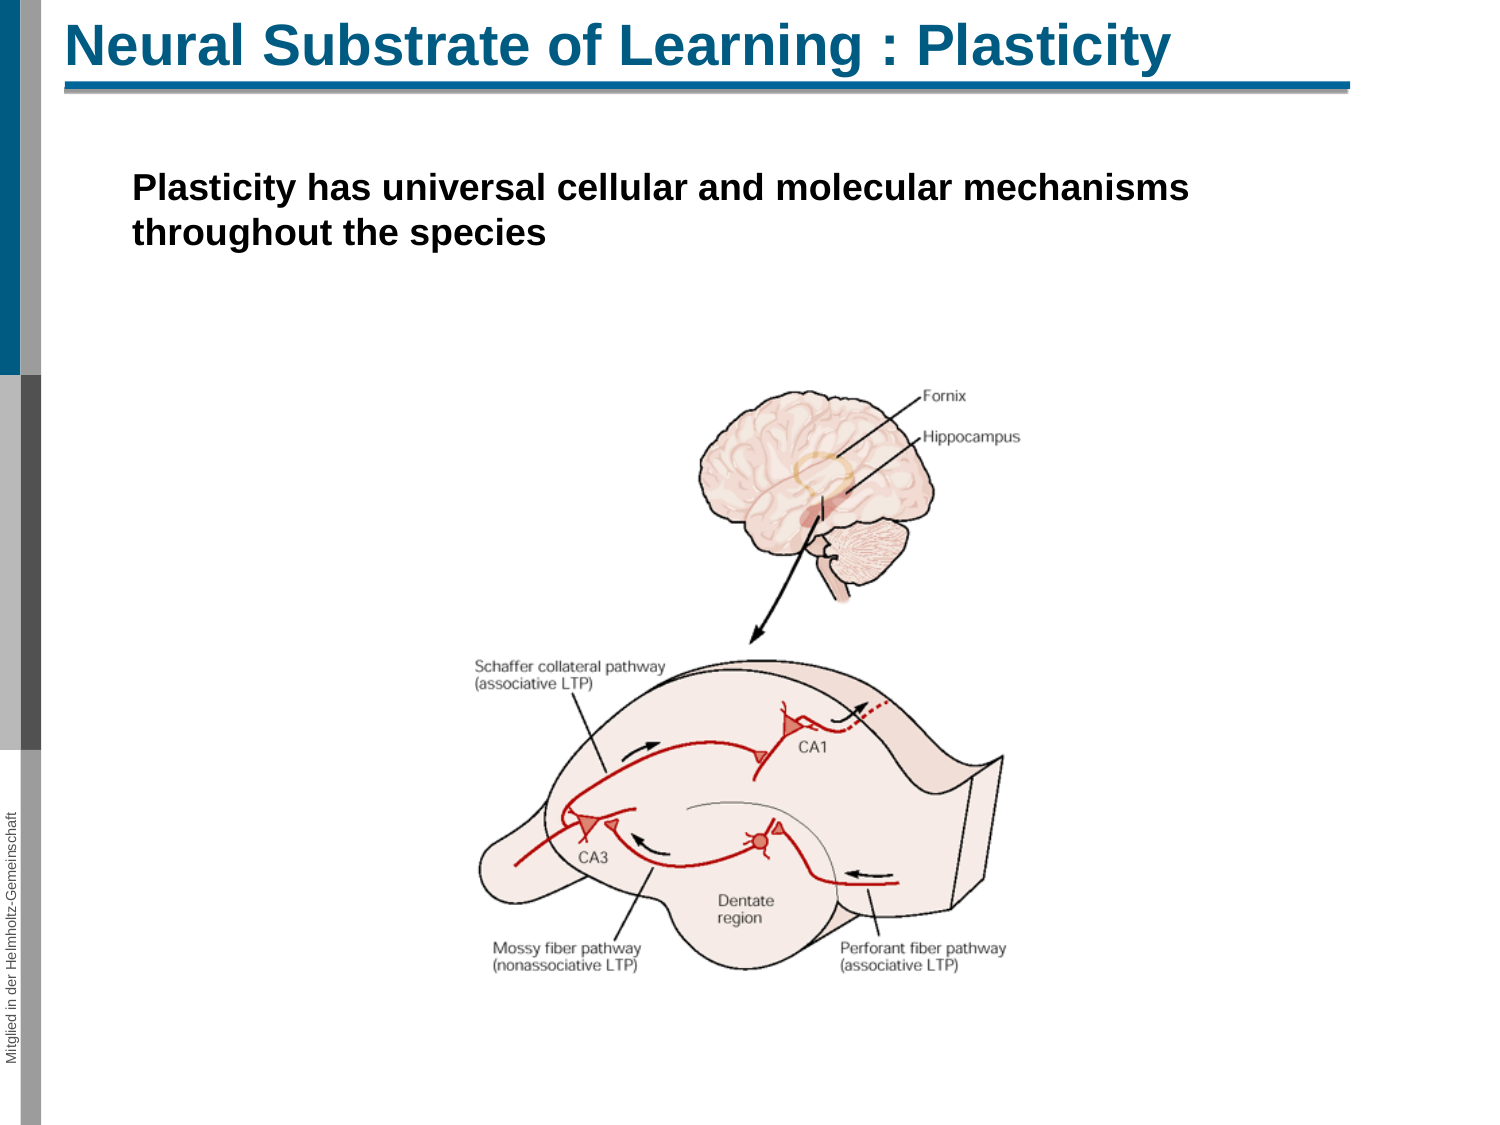

Neural Substrate of Learning : Plasticity
Plasticity has universal cellular and molecular mechanisms throughout the species